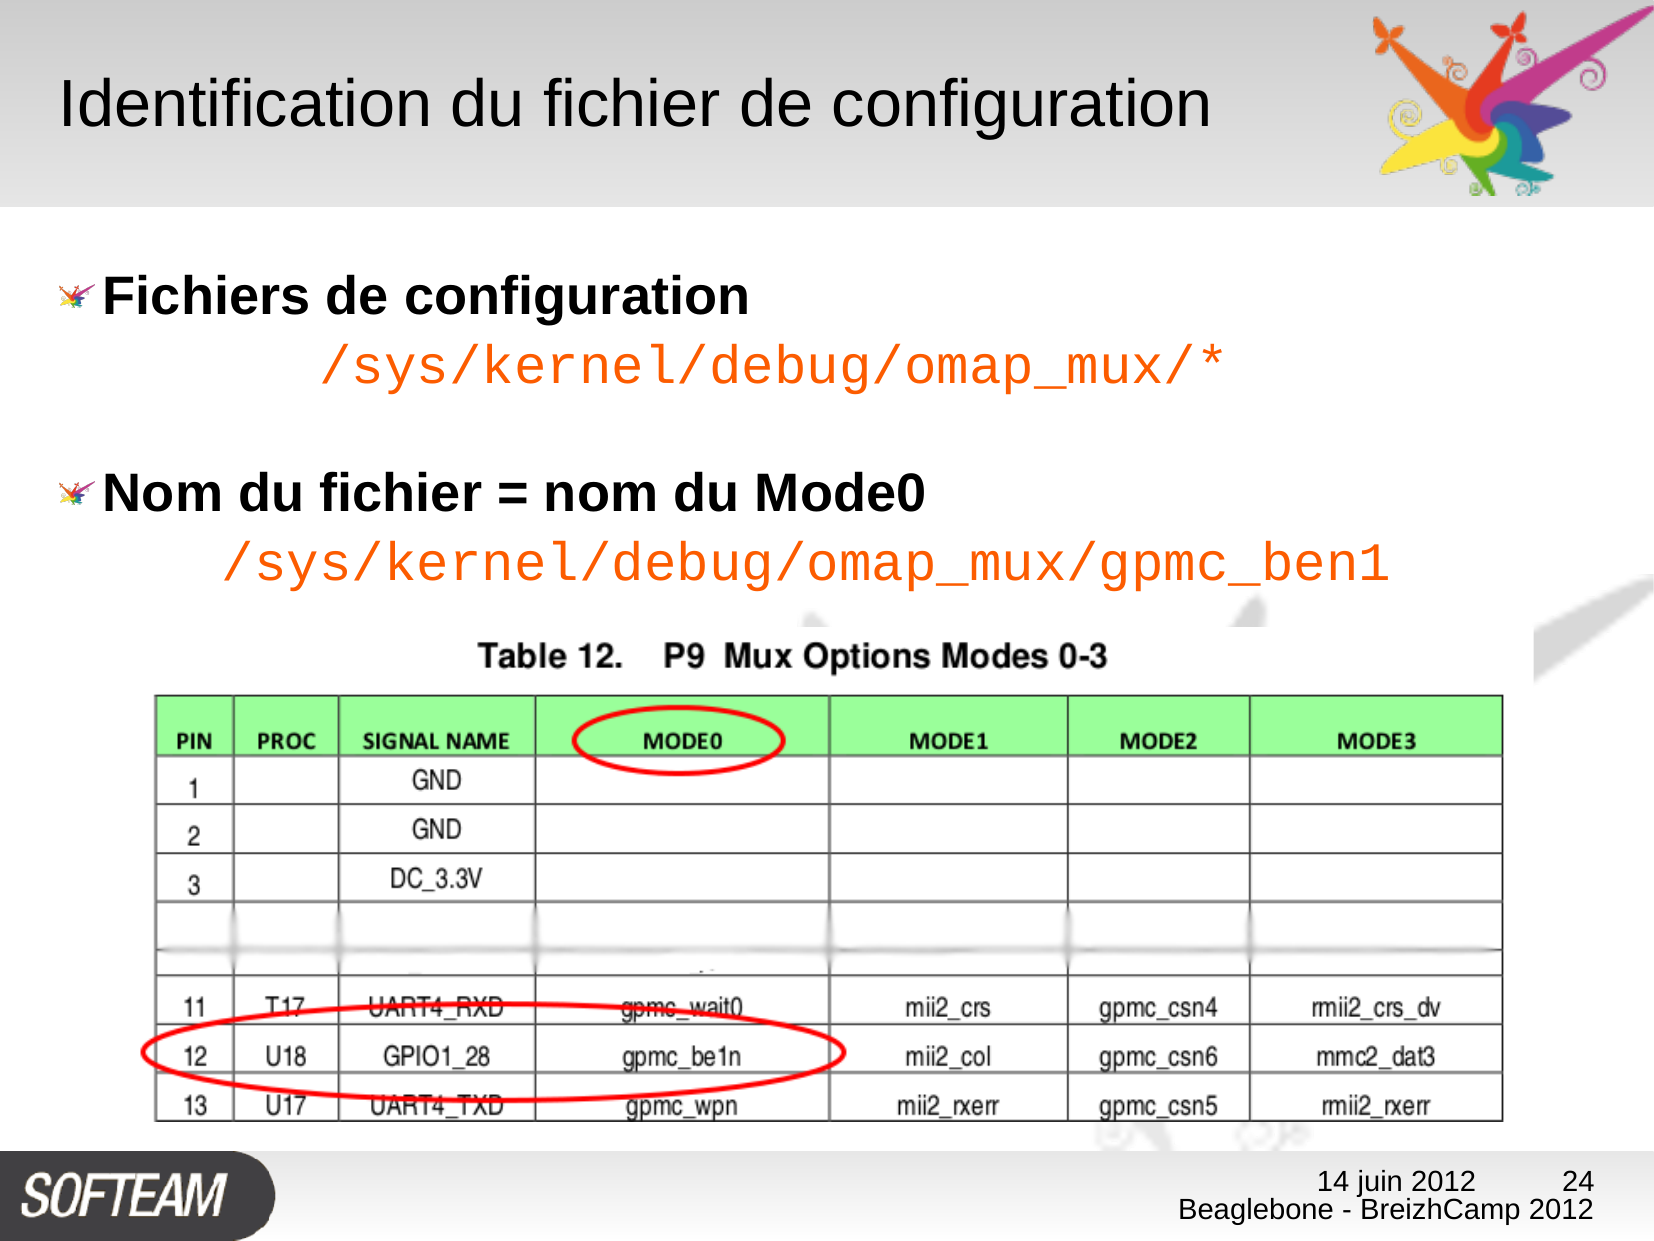

# Identification du fichier de configuration
Fichiers de configuration
 /sys/kernel/debug/omap_mux/*
Nom du fichier = nom du Mode0
 /sys/kernel/debug/omap_mux/gpmc_ben1
14 juin 2012
24
Beaglebone - BreizhCamp 2012